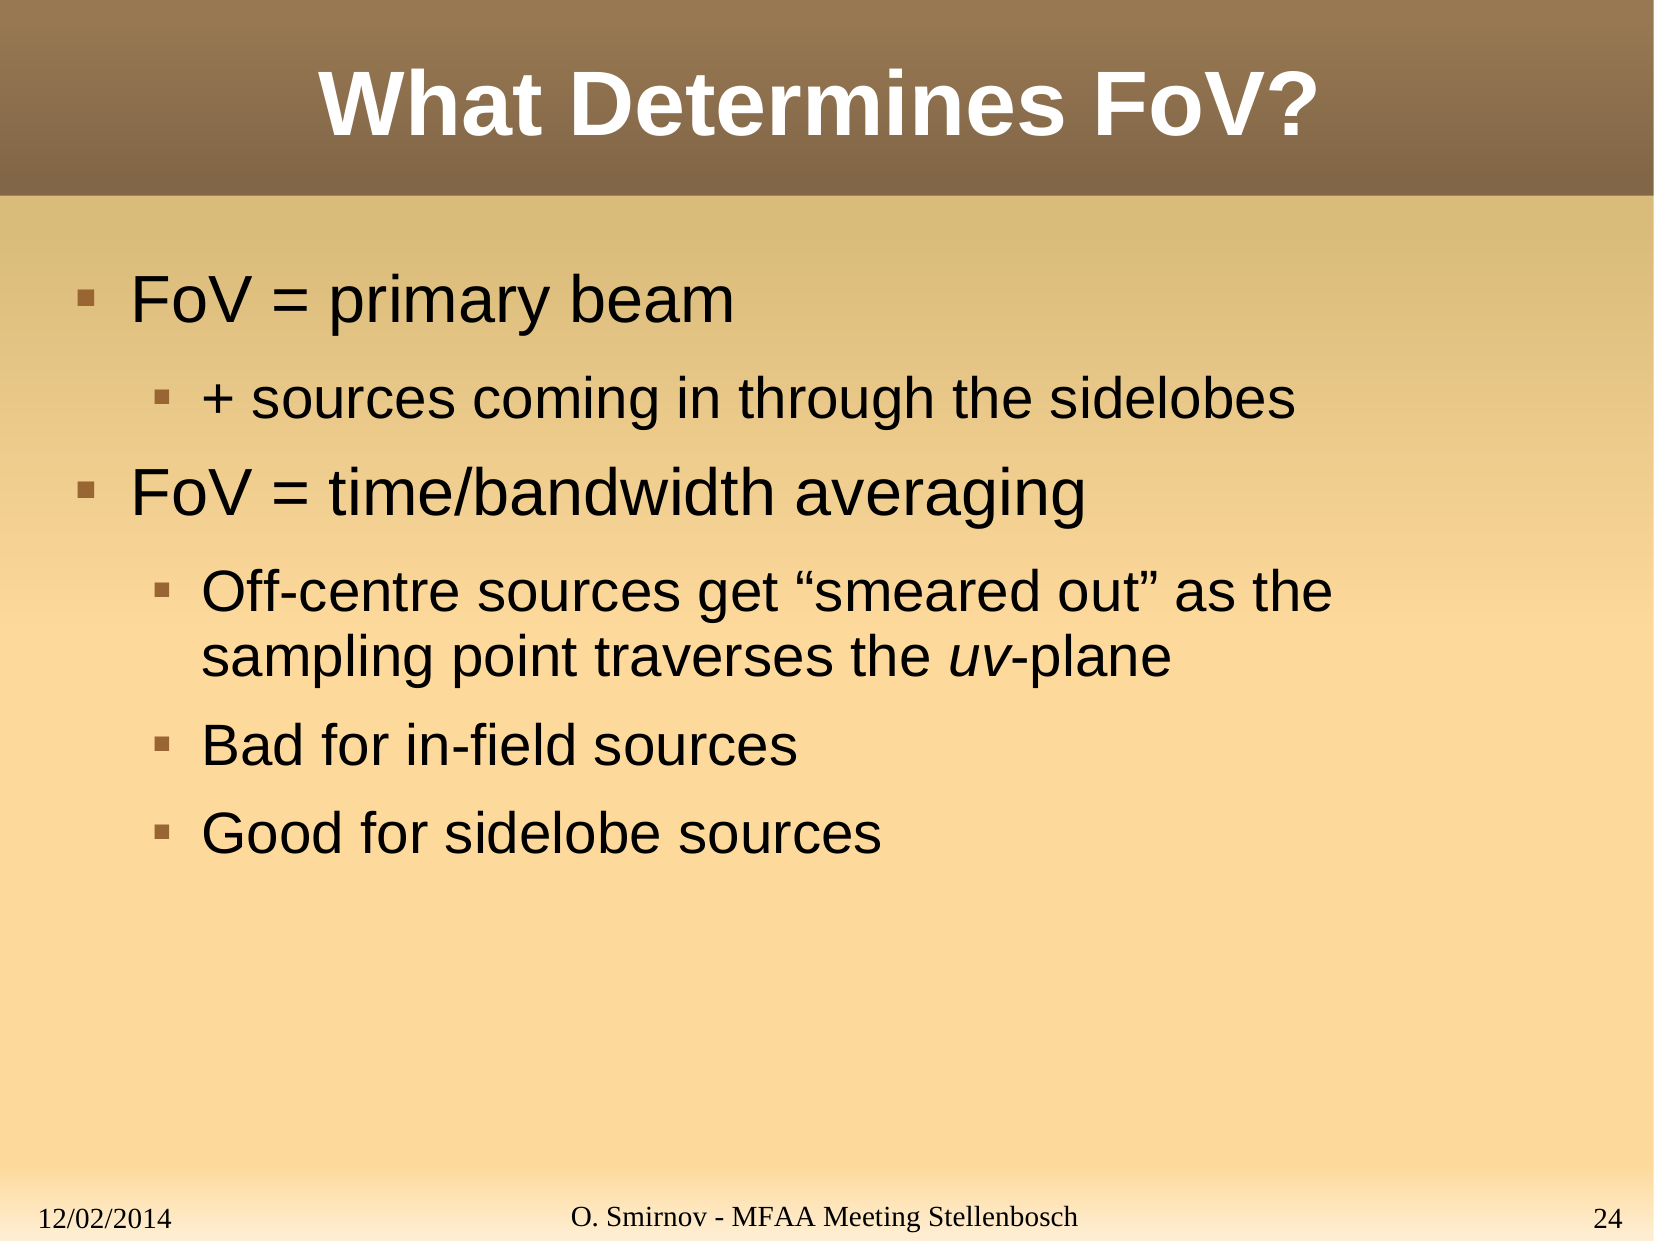

# What Determines FoV?
FoV = primary beam
+ sources coming in through the sidelobes
FoV = time/bandwidth averaging
Off-centre sources get “smeared out” as the sampling point traverses the uv-plane
Bad for in-field sources
Good for sidelobe sources
O. Smirnov - MFAA Meeting Stellenbosch
12/02/2014
24